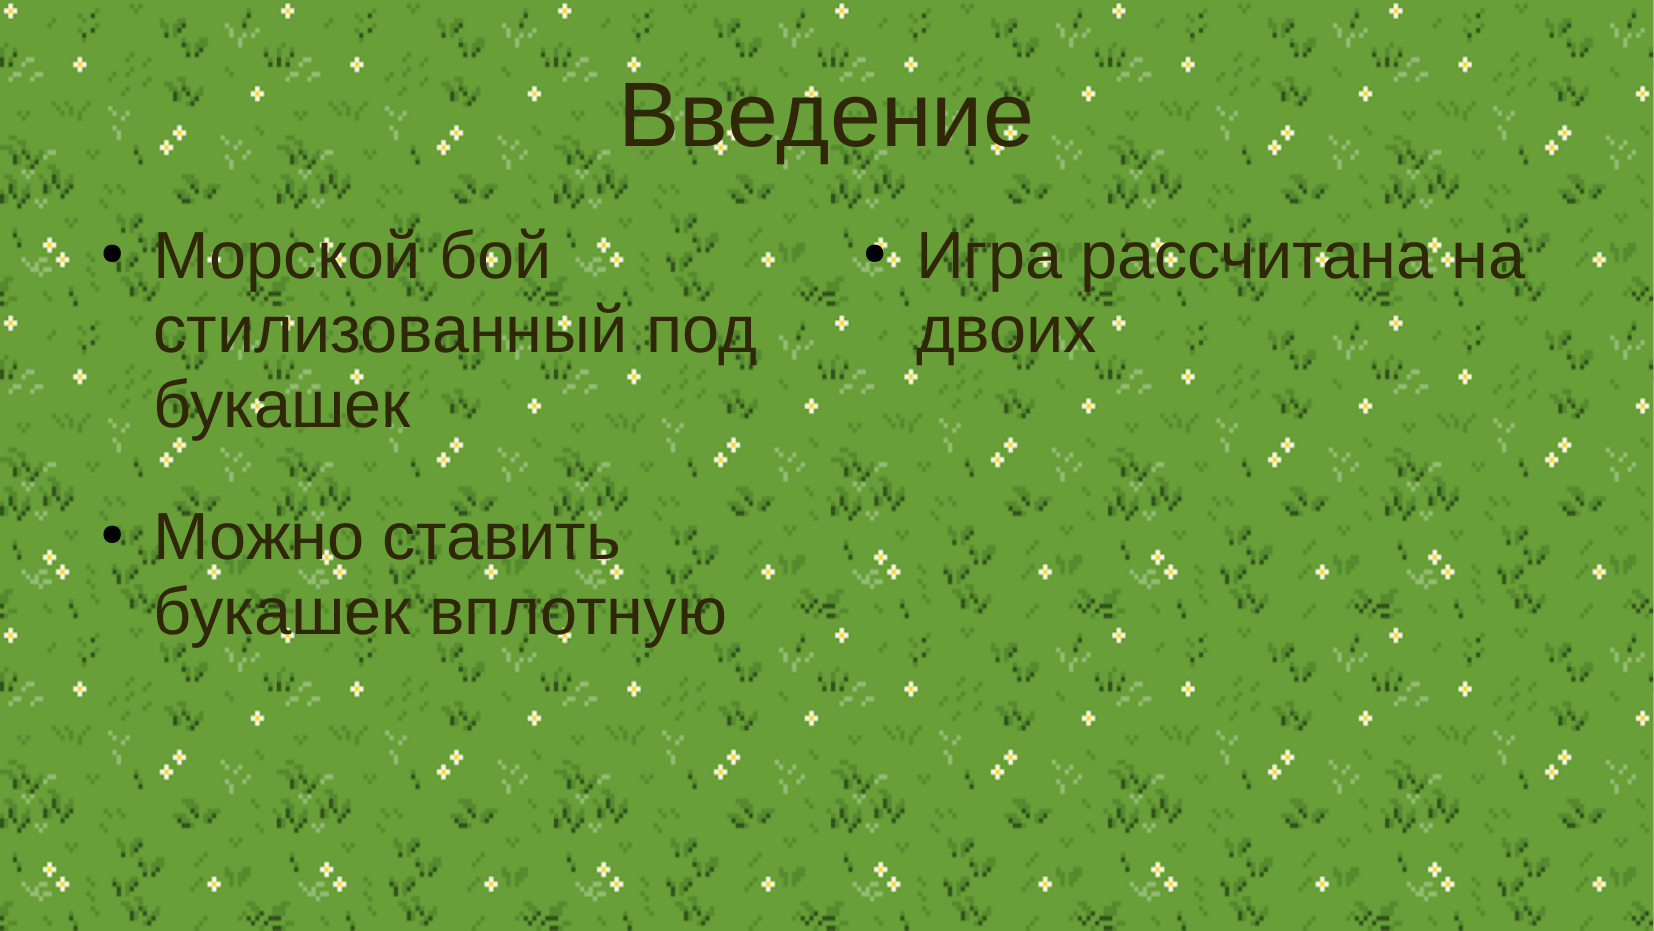

# Введение
Морской бой стилизованный под букашек
Игра рассчитана на двоих
Можно ставить букашек вплотную